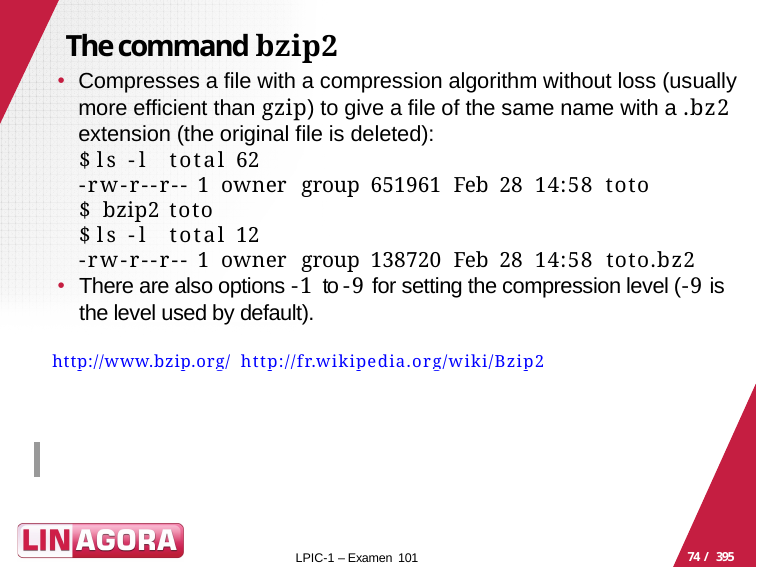

The command bzip2
Compresses a file with a compression algorithm without loss (usually more efficient than gzip) to give a file of the same name with a .bz2 extension (the original file is deleted):
$ ls -l total 62
-rw-r--r-- 1 owner group 651961 Feb 28 14:58 toto
$ bzip2 toto
$ ls -l total 12
-rw-r--r-- 1 owner group 138720 Feb 28 14:58 toto.bz2
There are also options -1 to -9 for setting the compression level (-9 is the level used by default).
http://www.bzip.org/ http://fr.wikipedia.org/wiki/Bzip2
LPIC-1 – Examen 101